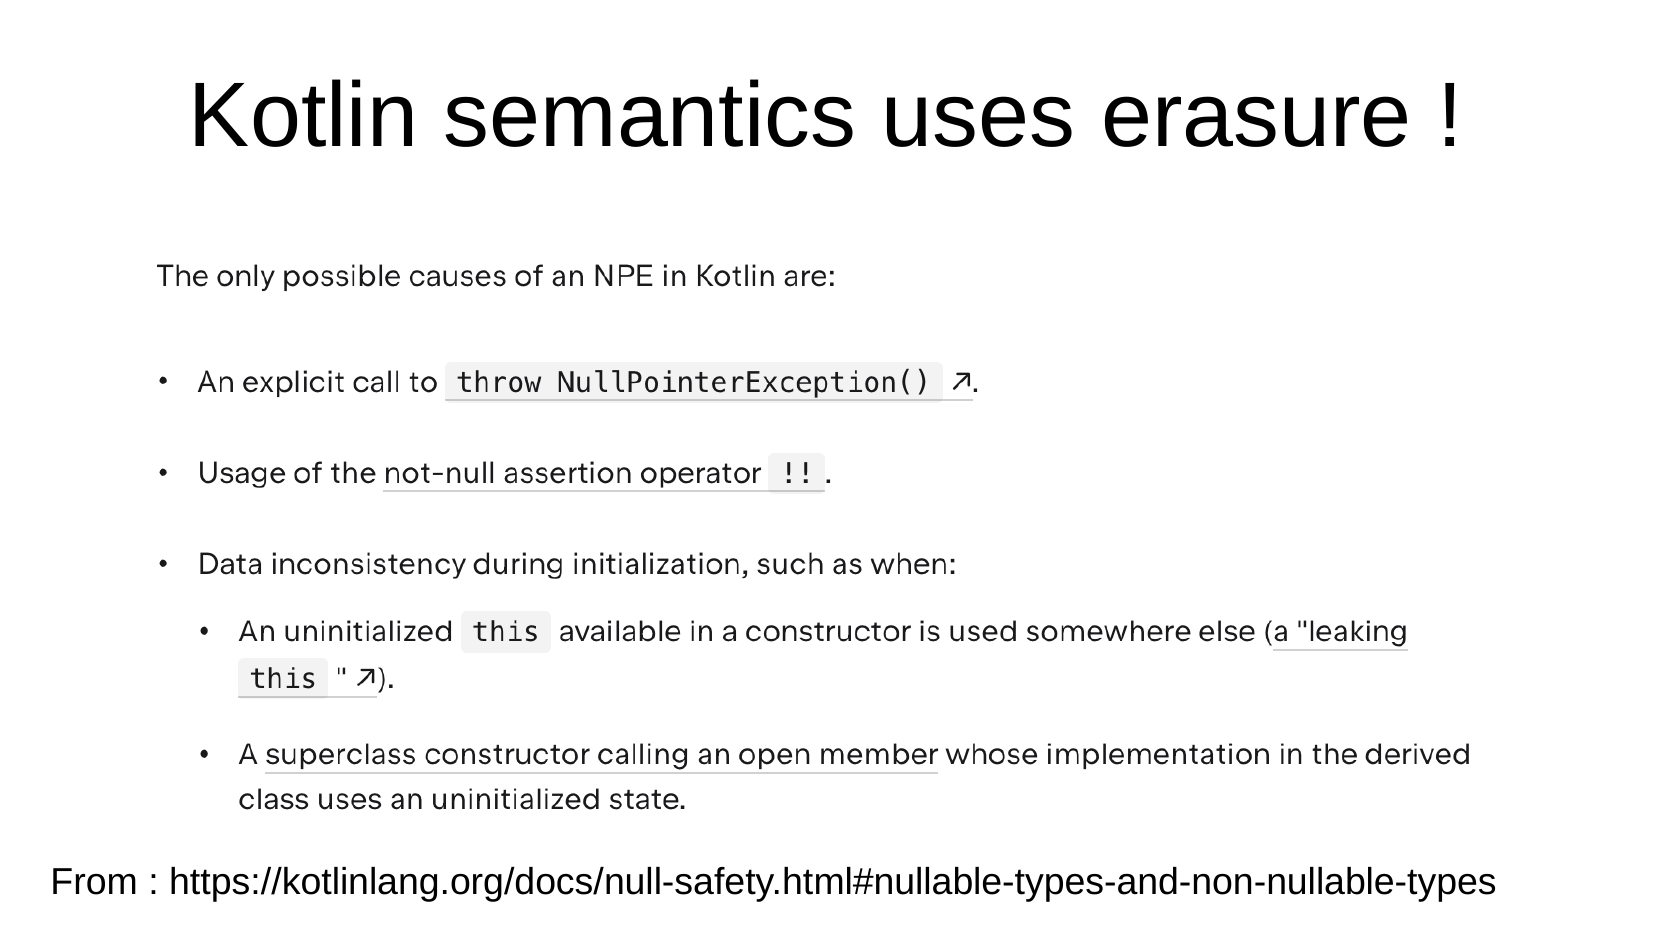

# Kotlin semantics uses erasure !
From : https://kotlinlang.org/docs/null-safety.html#nullable-types-and-non-nullable-types